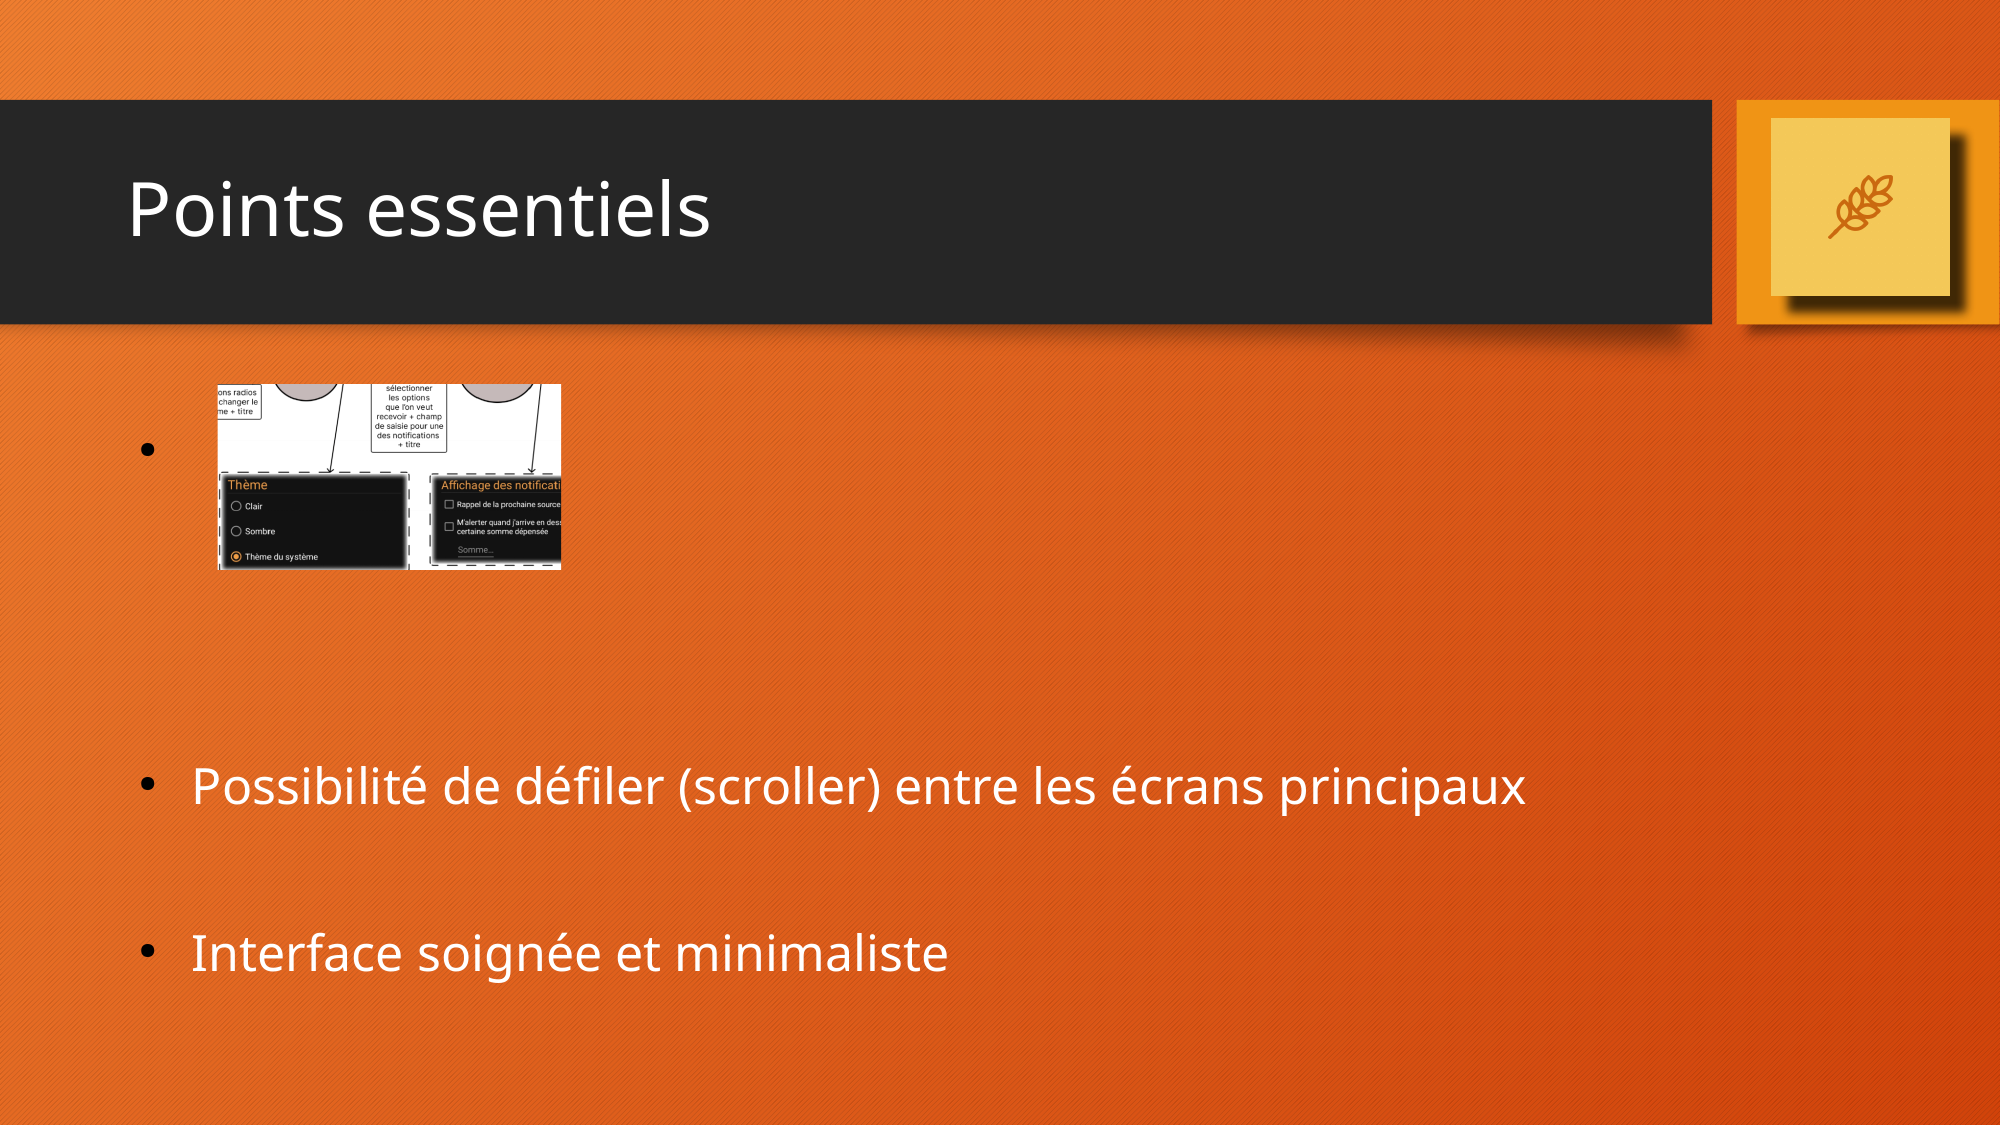

# Points essentiels
Possibilité de défiler (scroller) entre les écrans principaux
Interface soignée et minimaliste